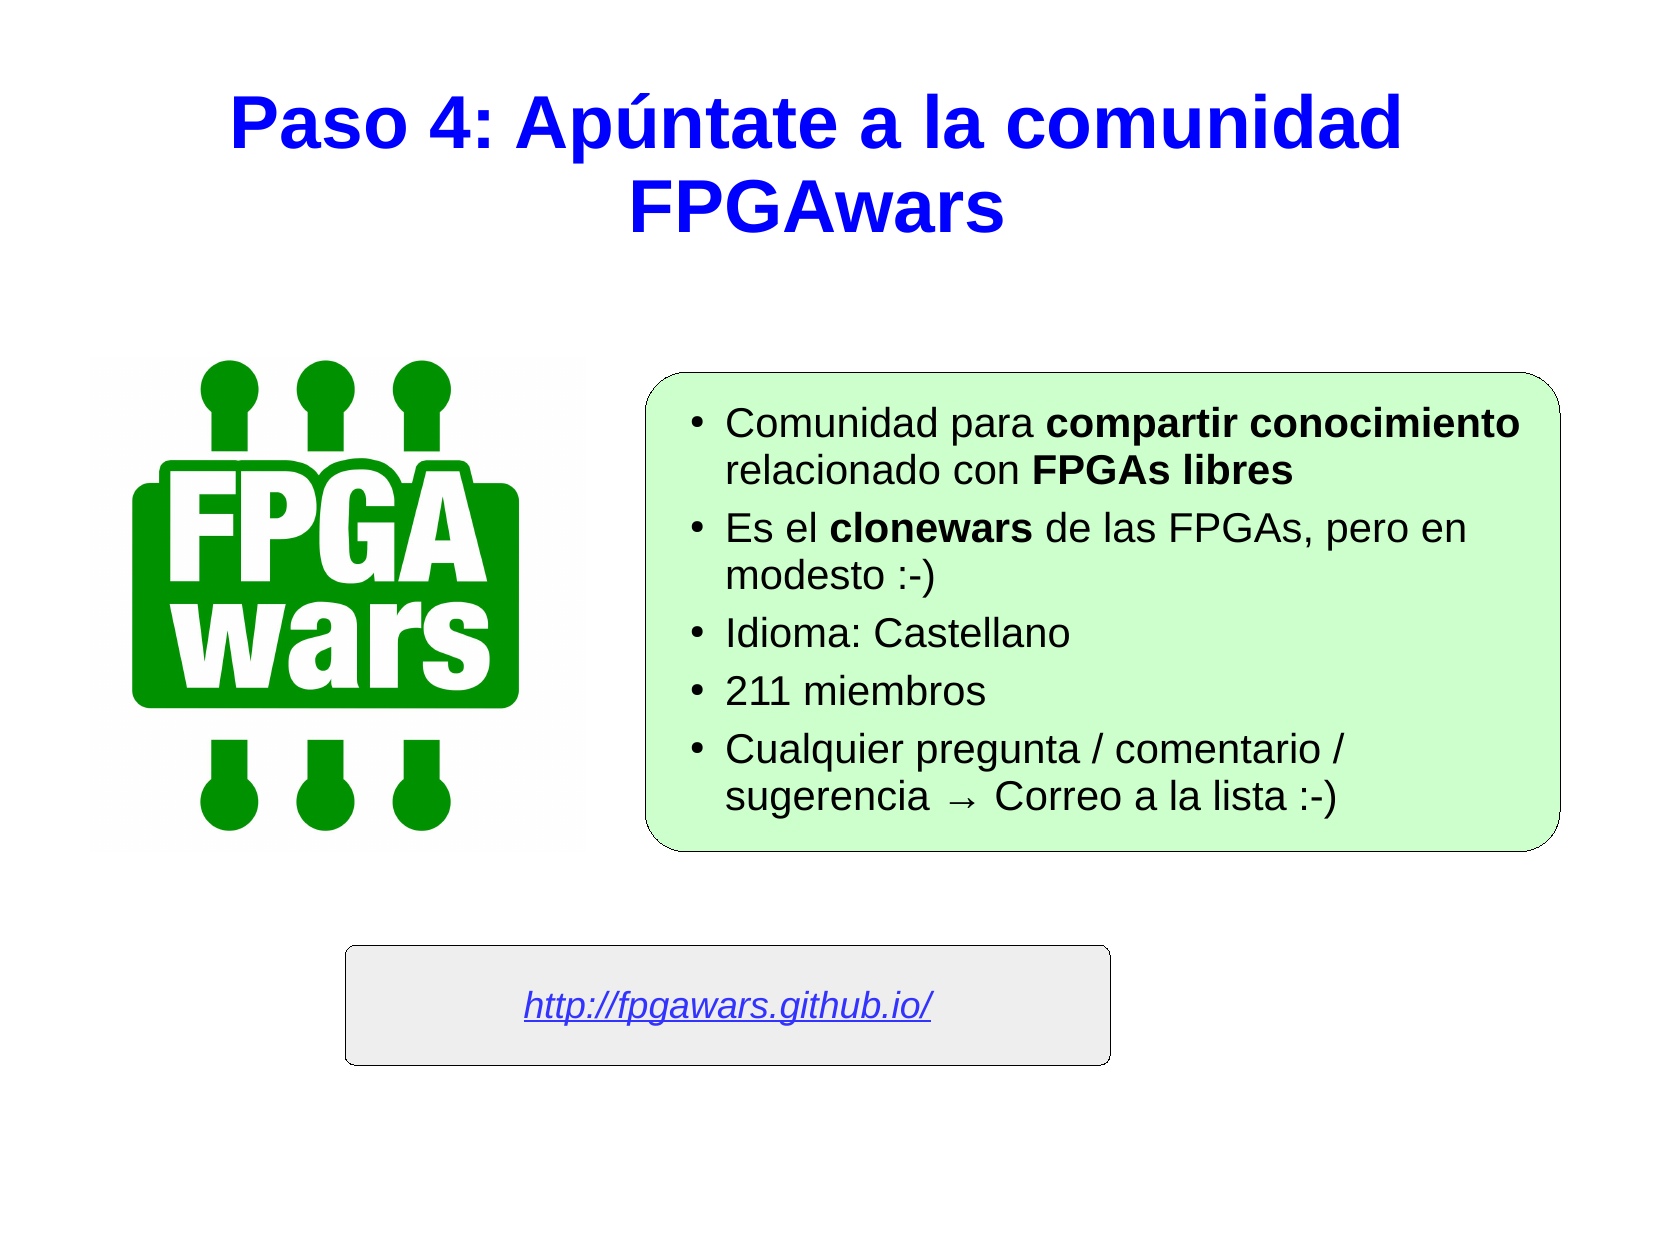

Paso 4: Apúntate a la comunidad FPGAwars
Comunidad para compartir conocimiento relacionado con FPGAs libres
Es el clonewars de las FPGAs, pero en modesto :-)
Idioma: Castellano
211 miembros
Cualquier pregunta / comentario / sugerencia → Correo a la lista :-)
http://fpgawars.github.io/